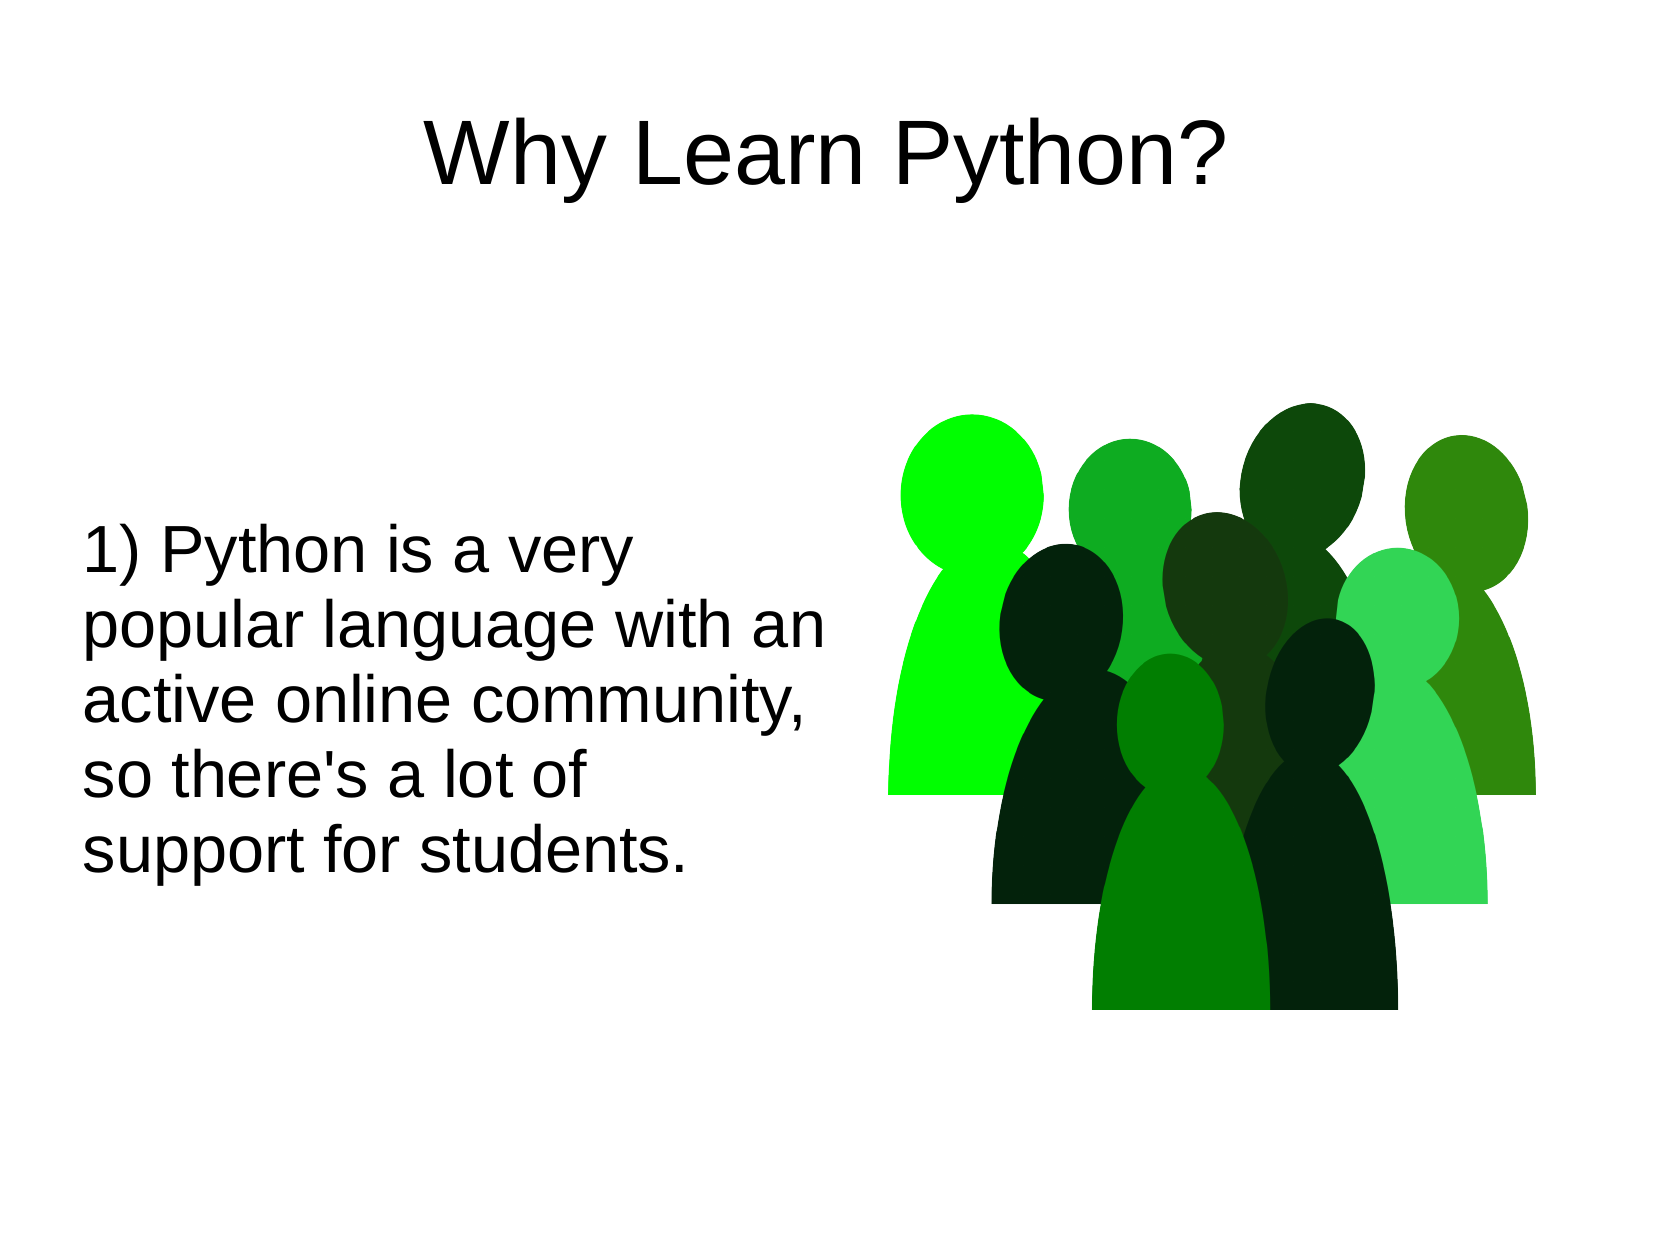

# Why Learn Python?
1) Python is a very
popular language with an
active online community,
so there's a lot of
support for students.